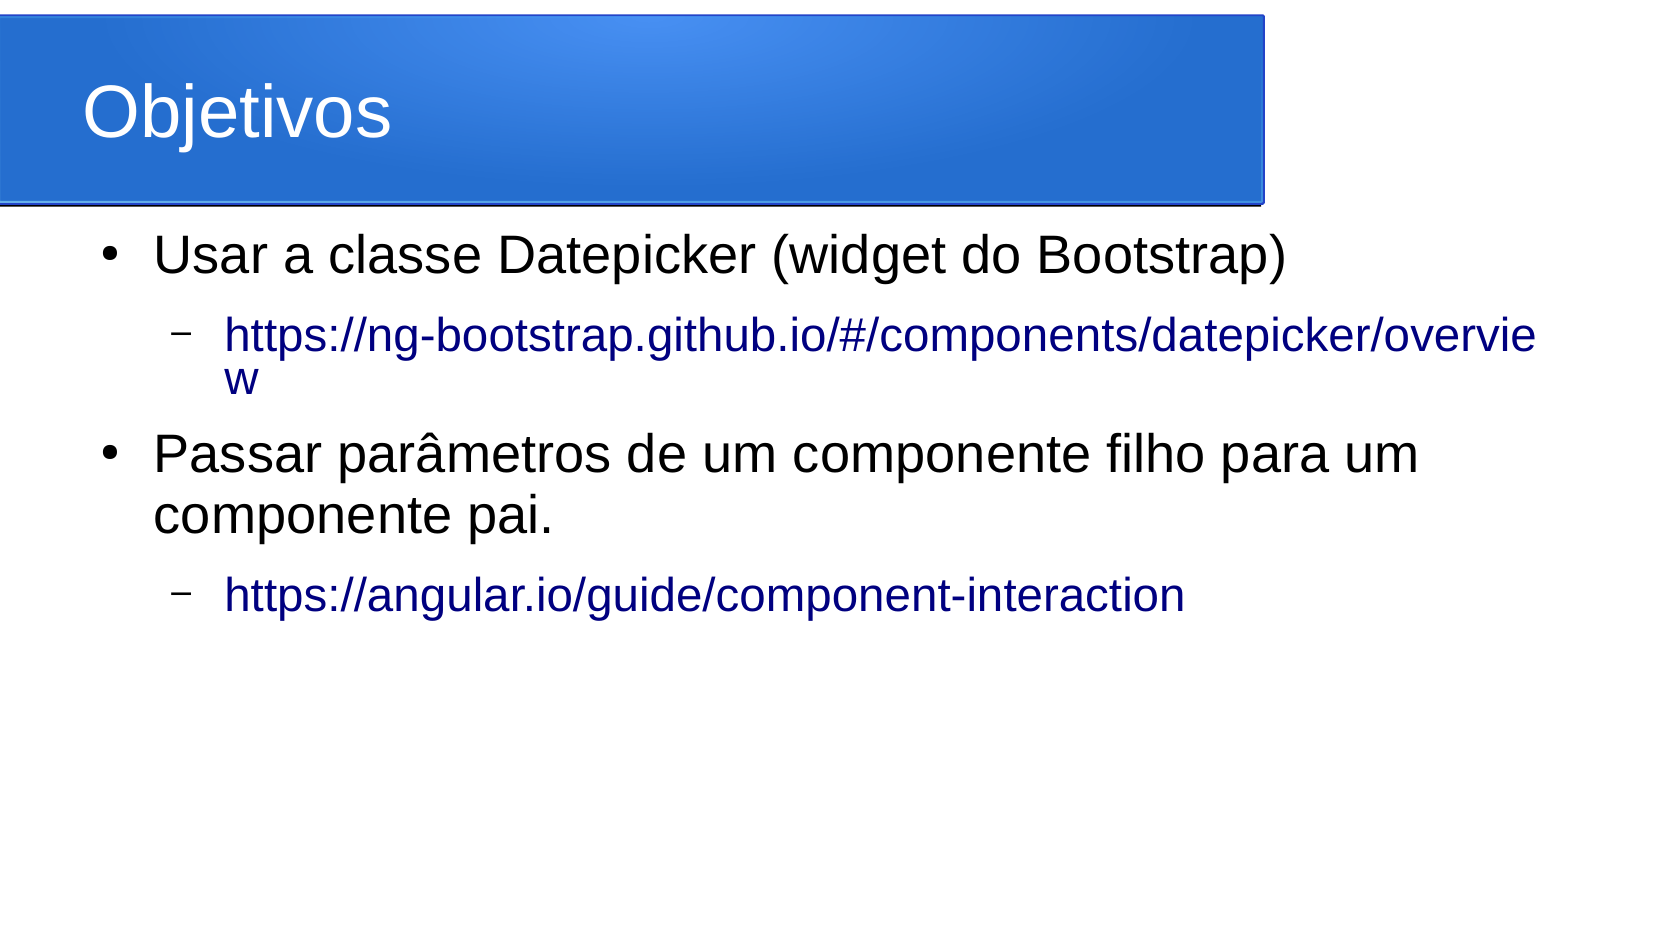

# Objetivos
Usar a classe Datepicker (widget do Bootstrap)
https://ng-bootstrap.github.io/#/components/datepicker/overview
Passar parâmetros de um componente filho para um componente pai.
https://angular.io/guide/component-interaction